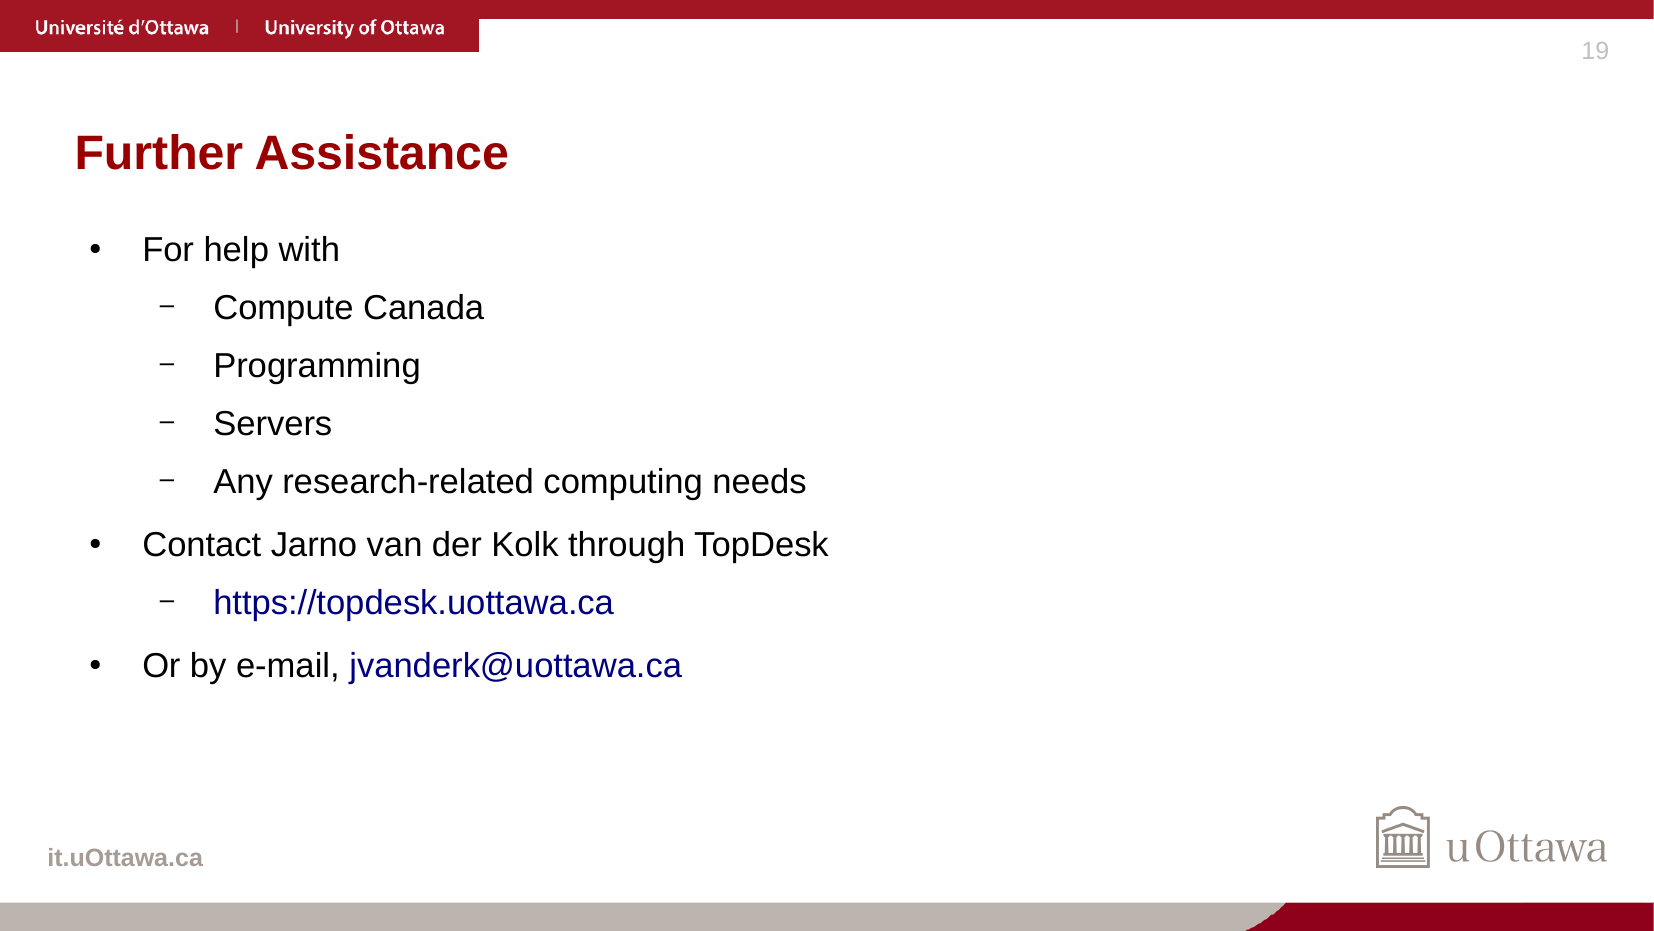

# Further Assistance
For help with
Compute Canada
Programming
Servers
Any research-related computing needs
Contact Jarno van der Kolk through TopDesk
https://topdesk.uottawa.ca
Or by e-mail, jvanderk@uottawa.ca